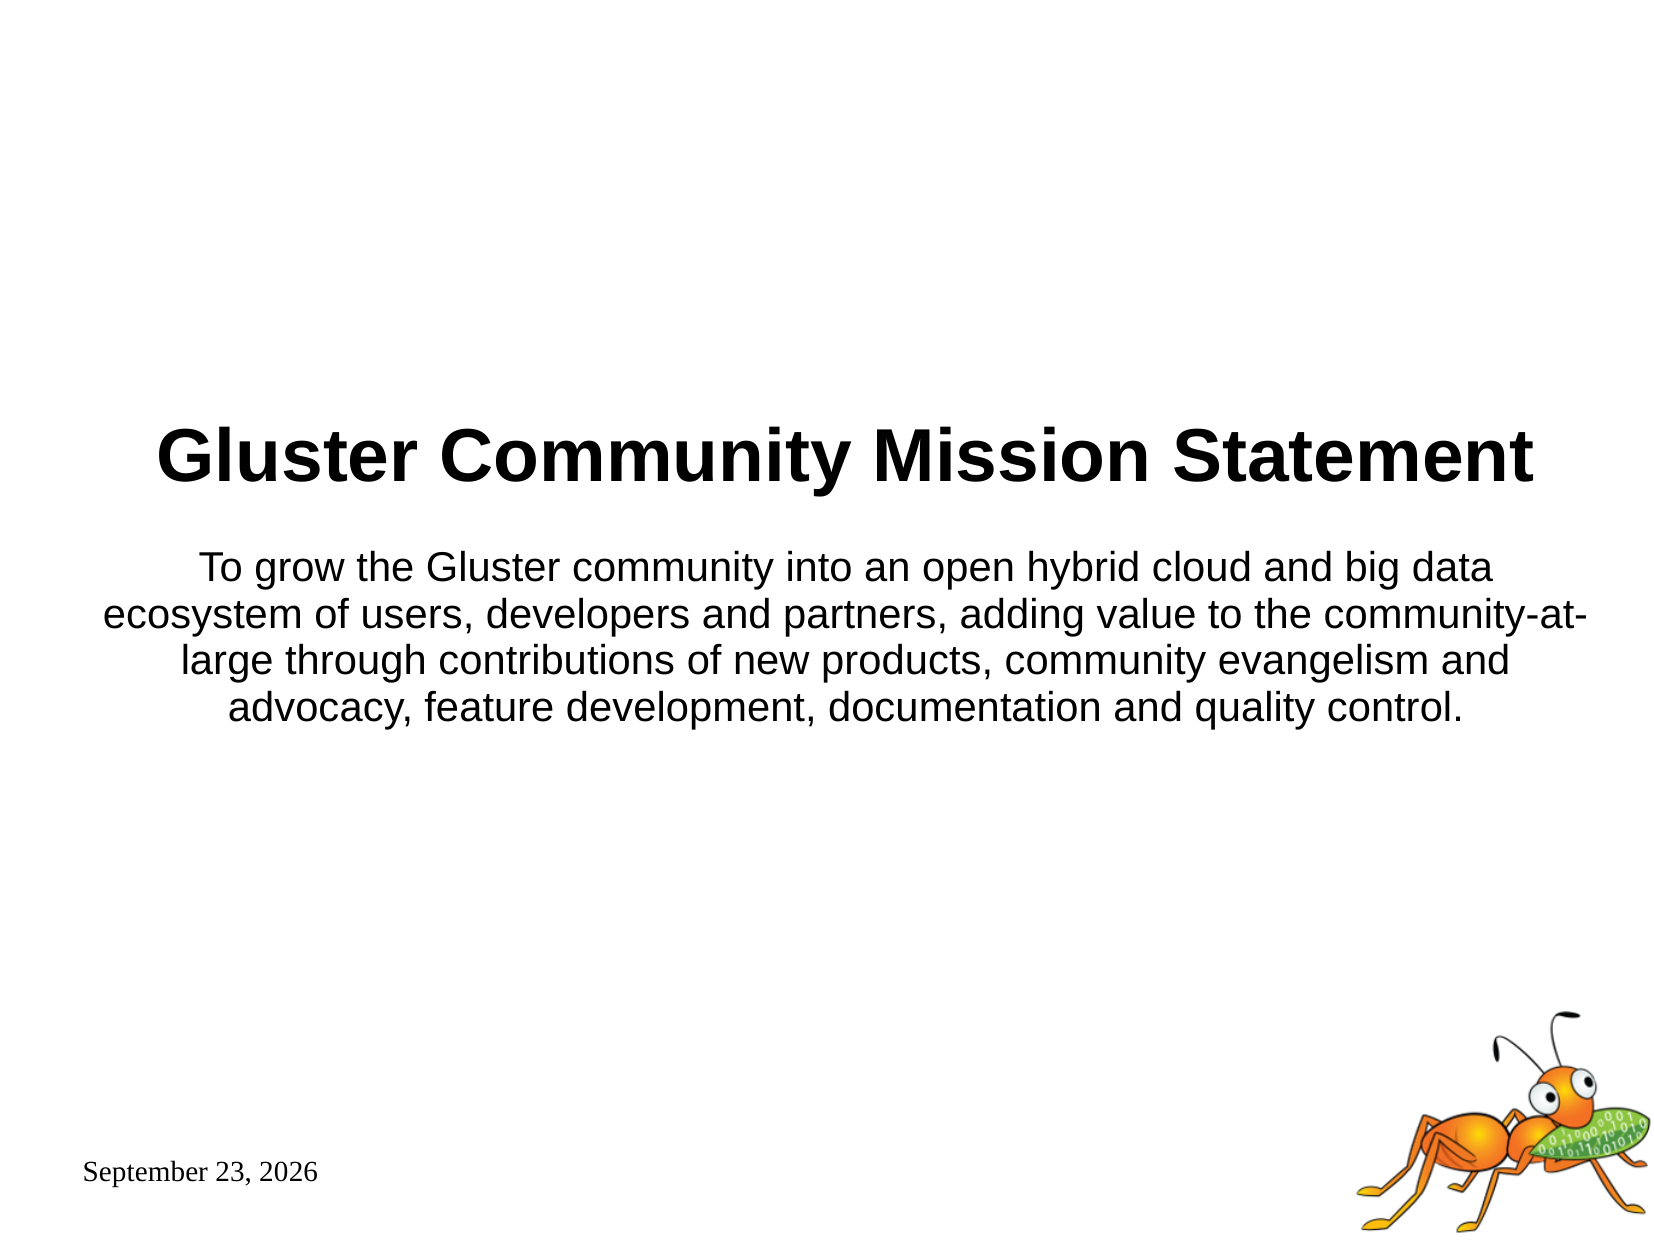

# Gluster Community Mission Statement
To grow the Gluster community into an open hybrid cloud and big data ecosystem of users, developers and partners, adding value to the community-at-large through contributions of new products, community evangelism and advocacy, feature development, documentation and quality control.